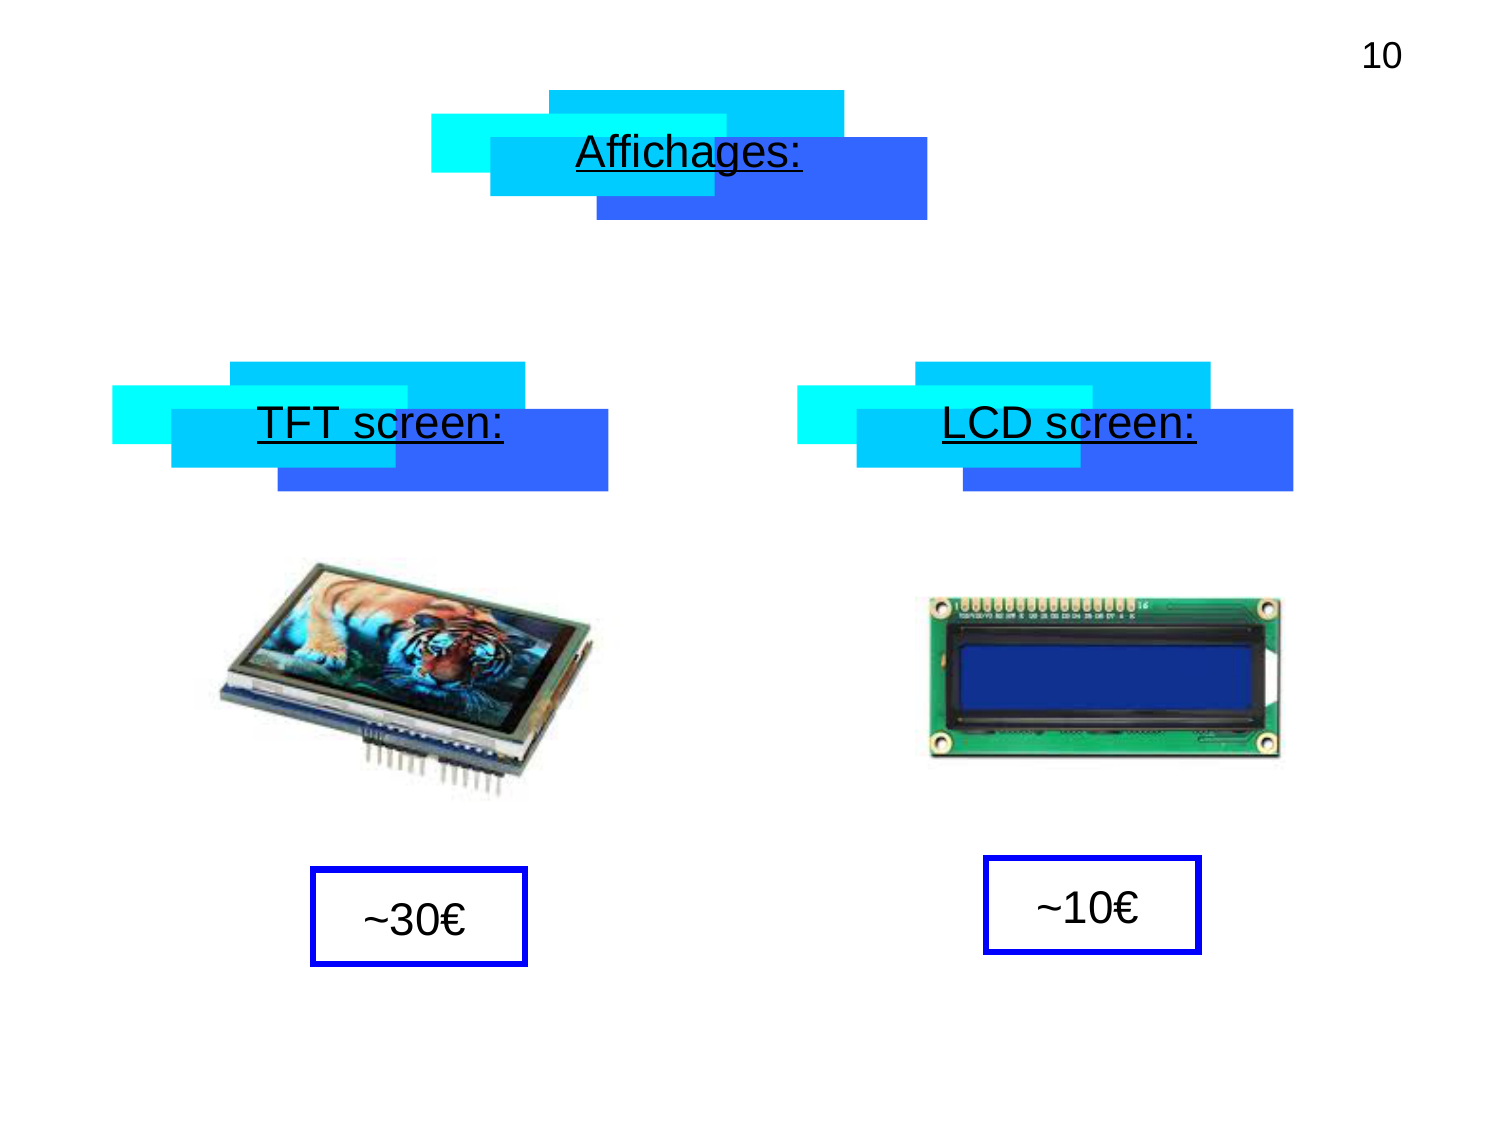

10
Affichages:
TFT screen:
LCD screen:
~10€
~30€